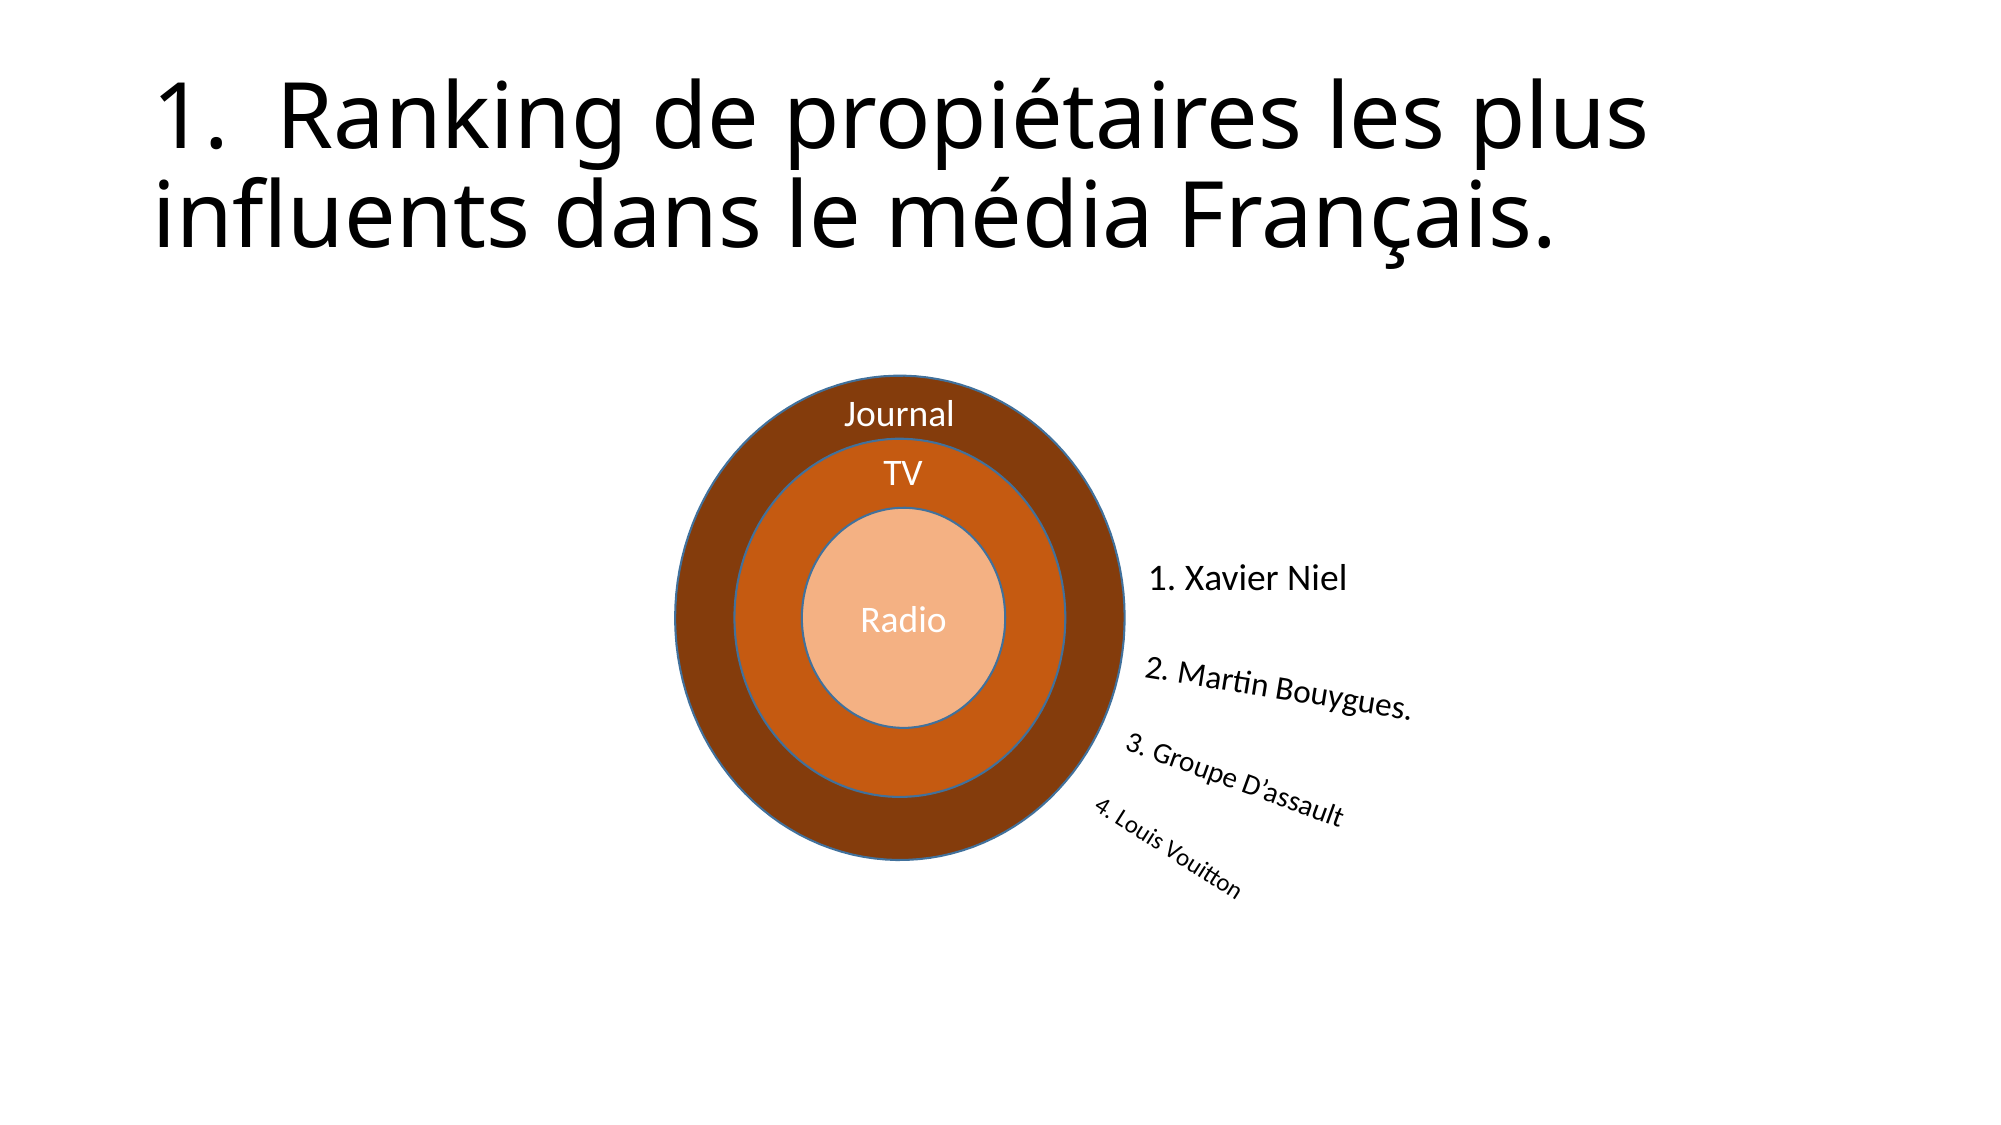

# 1. Ranking de propiétaires les plus influents dans le média Français.
Journal
TV
Radio
1. Xavier Niel
2. Martin Bouygues.
3. Groupe D’assault
4. Louis Vouitton